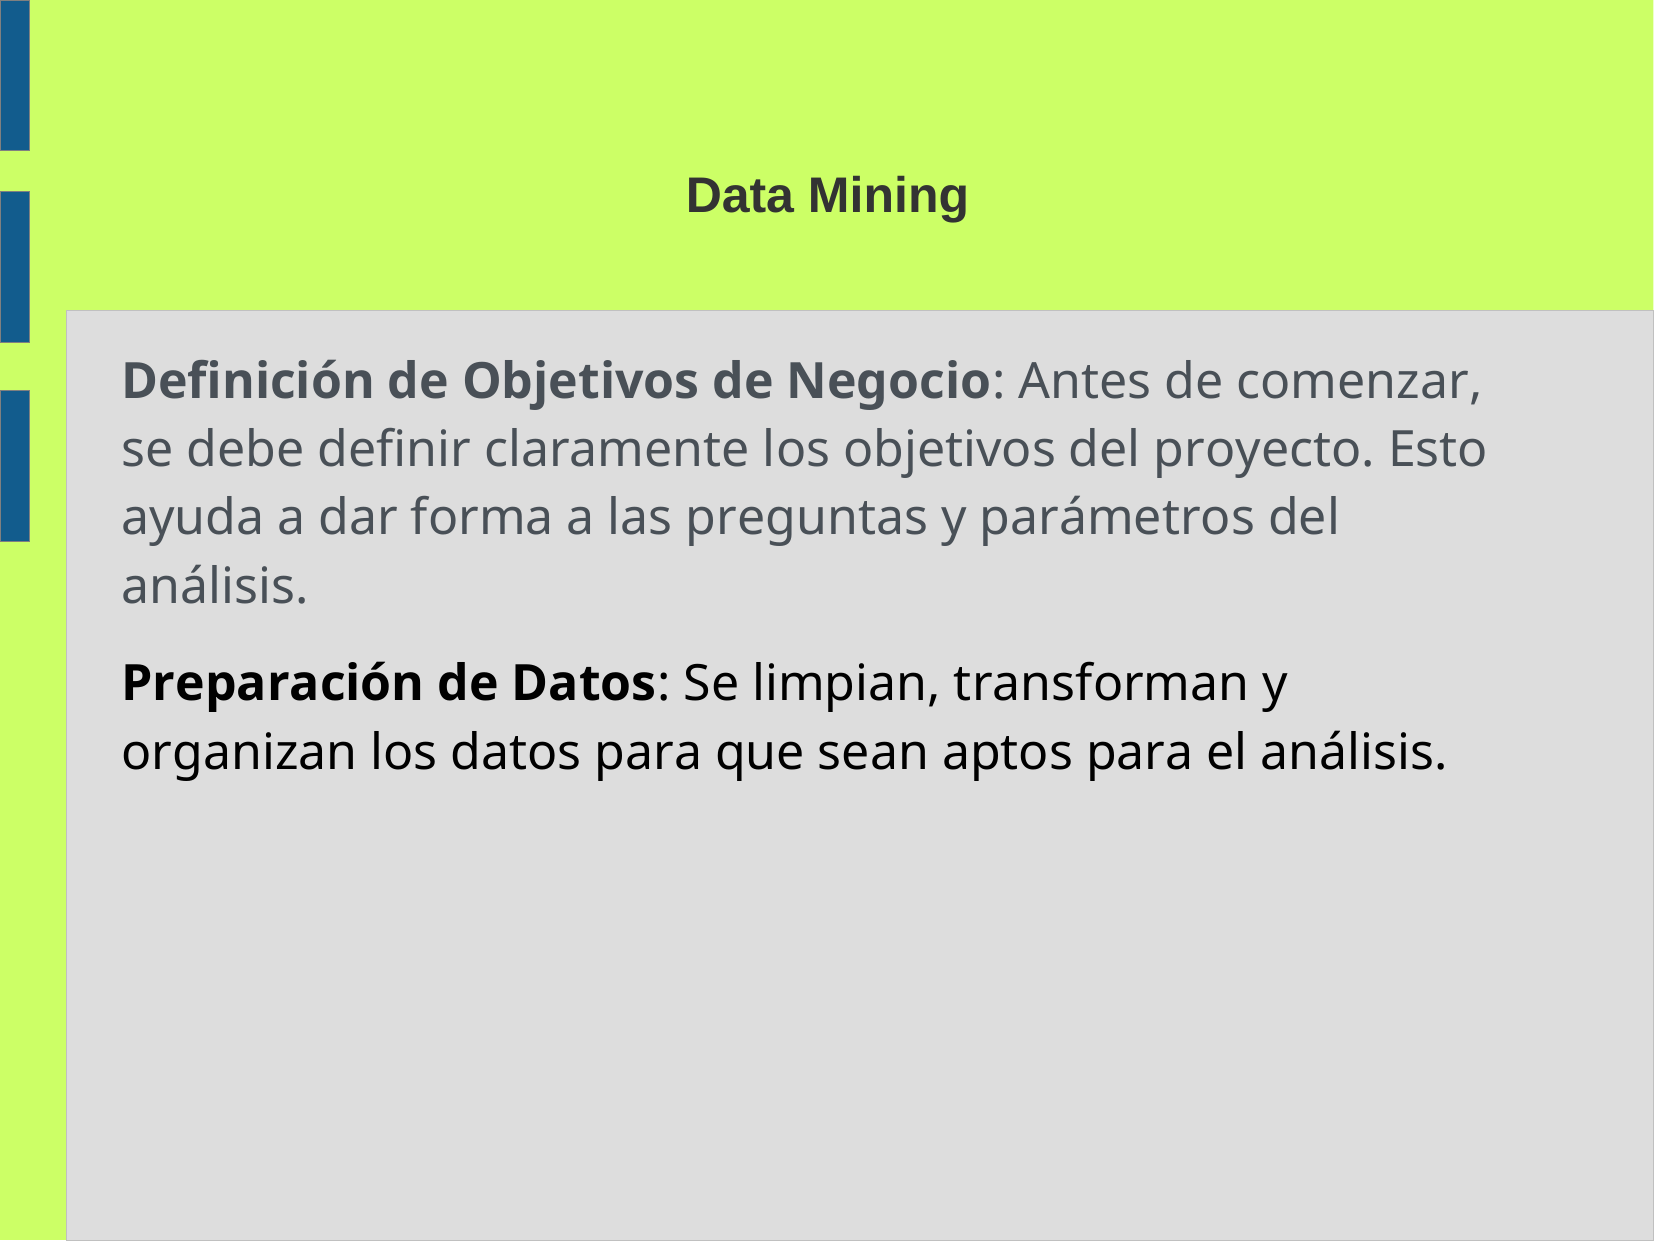

# Data Mining
Definición de Objetivos de Negocio: Antes de comenzar, se debe definir claramente los objetivos del proyecto. Esto ayuda a dar forma a las preguntas y parámetros del análisis.
Preparación de Datos: Se limpian, transforman y organizan los datos para que sean aptos para el análisis.